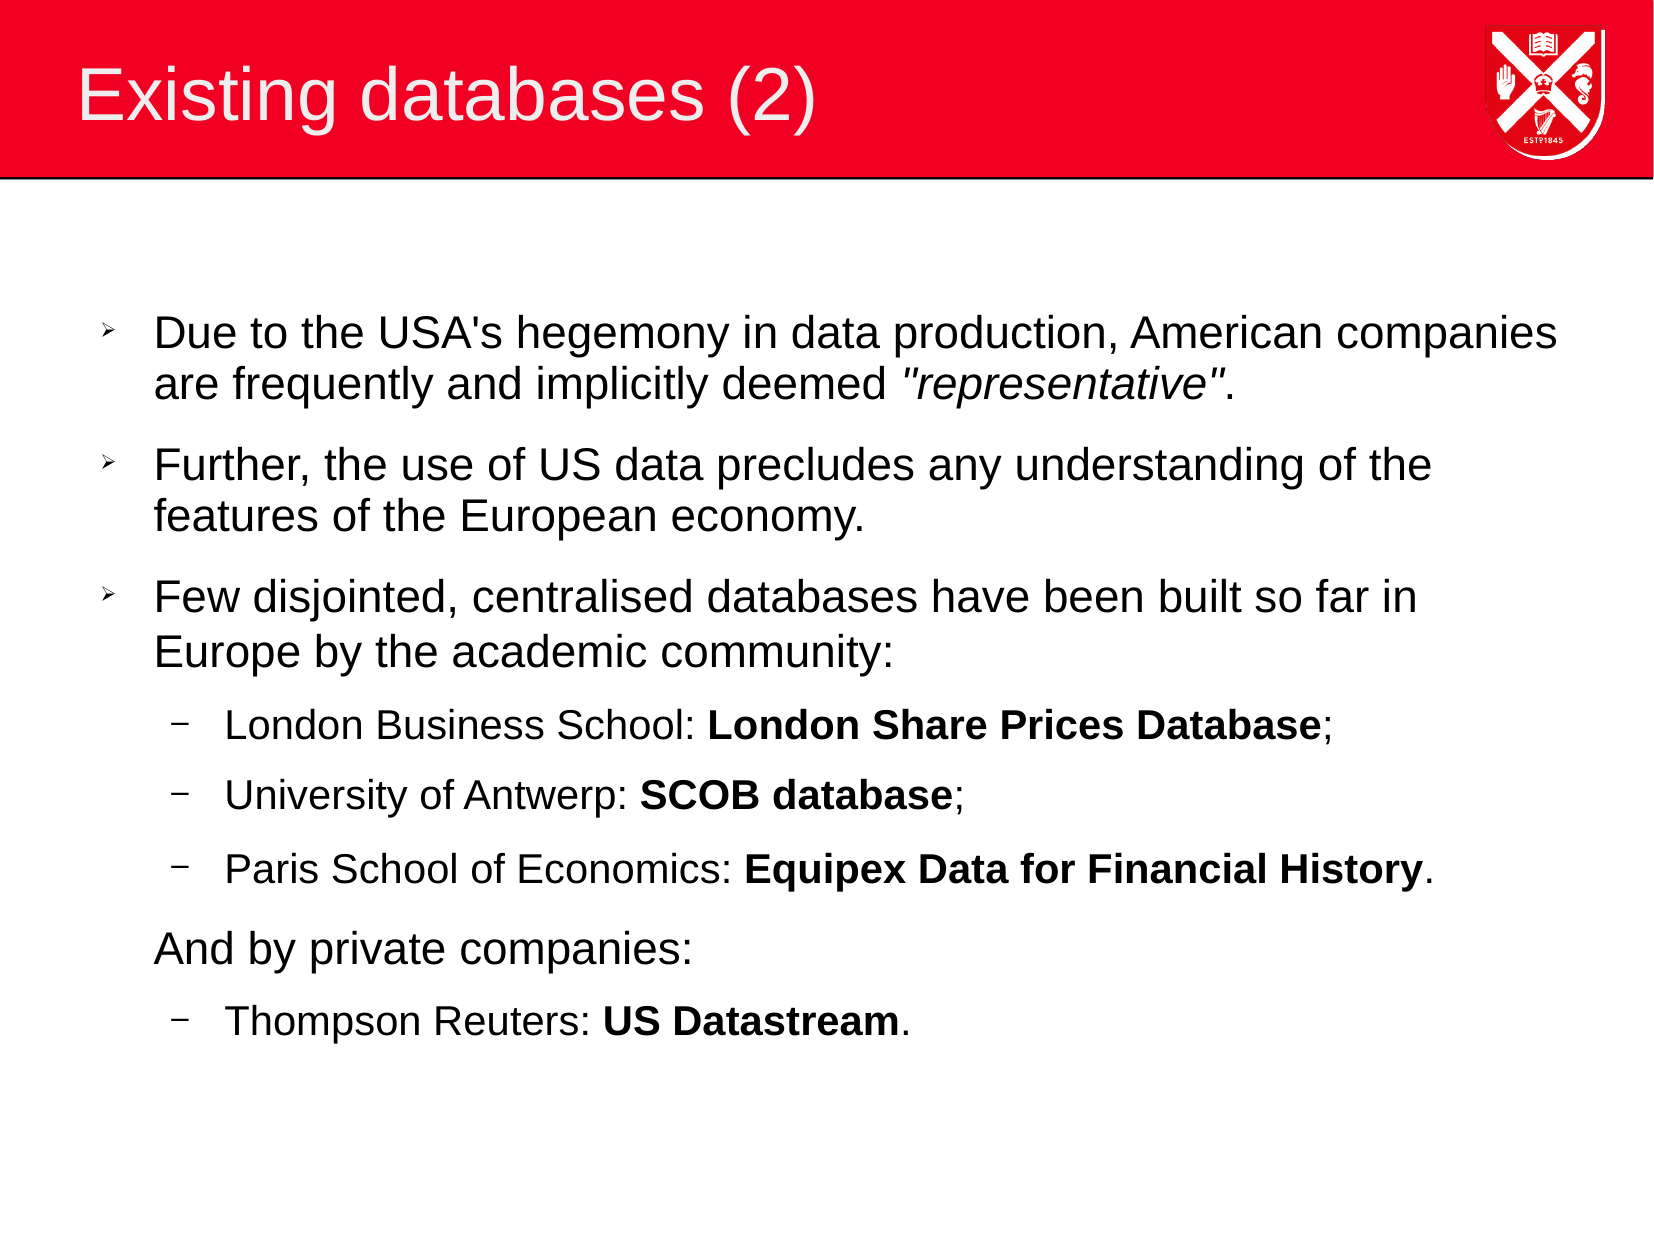

# Existing databases (2)
Due to the USA's hegemony in data production, American companies are frequently and implicitly deemed "representative".
Further, the use of US data precludes any understanding of the features of the European economy.
Few disjointed, centralised databases have been built so far in Europe by the academic community:
London Business School: London Share Prices Database;
University of Antwerp: SCOB database;
Paris School of Economics: Equipex Data for Financial History.
And by private companies:
Thompson Reuters: US Datastream.